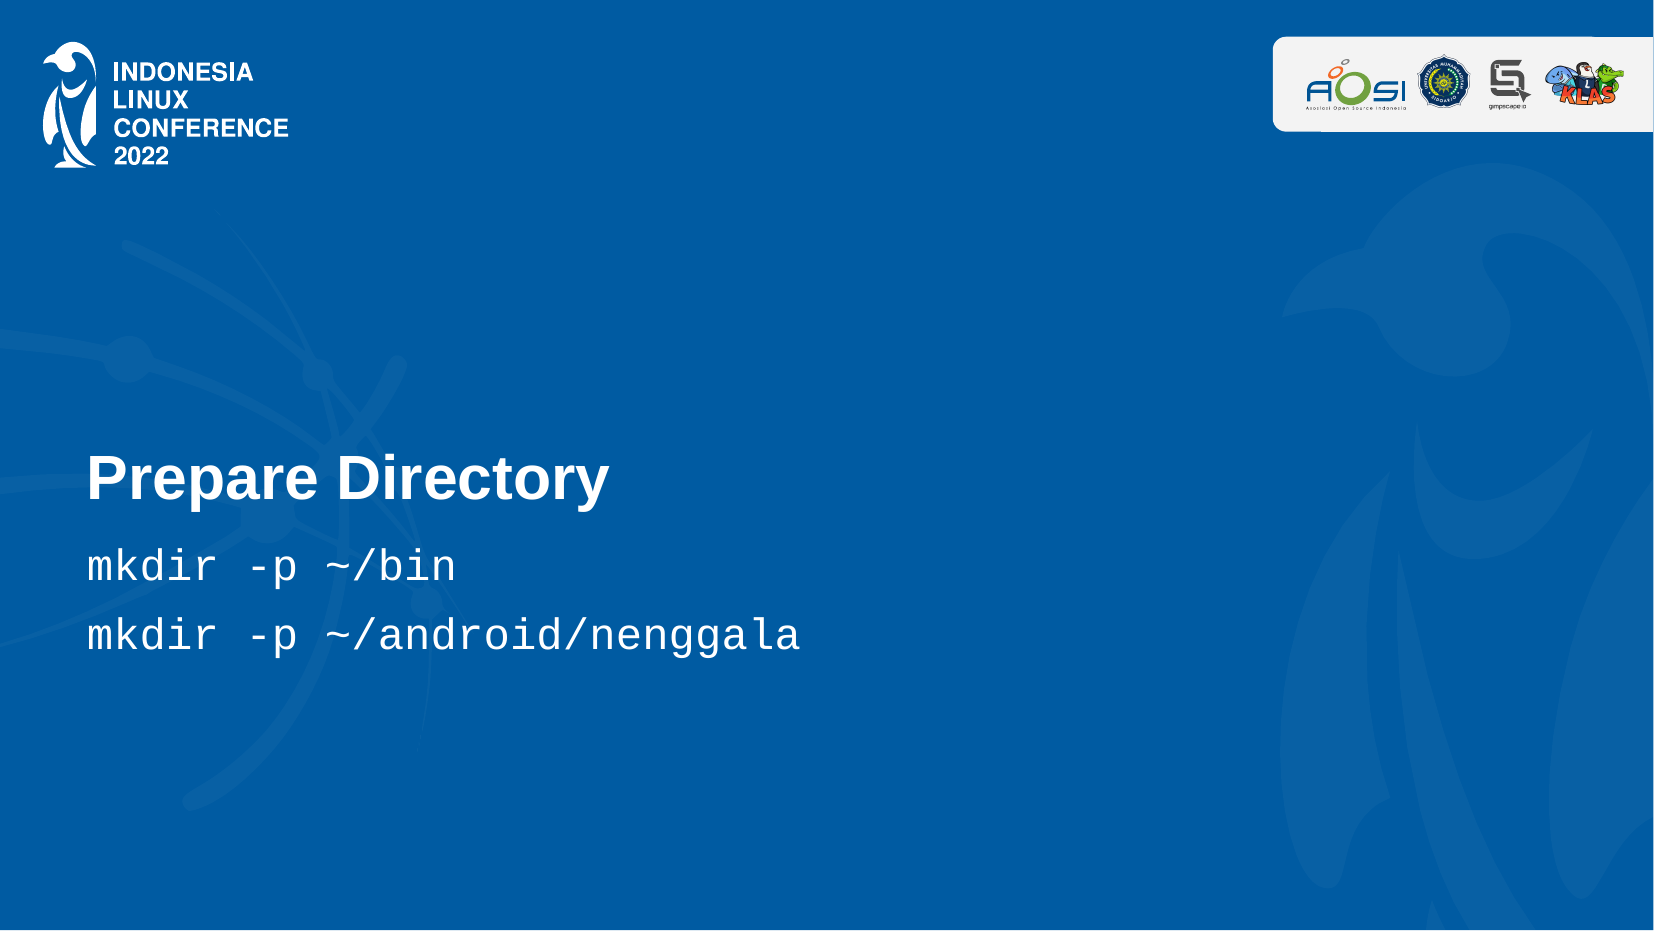

# Prepare Directory
mkdir -p ~/bin
mkdir -p ~/android/nenggala